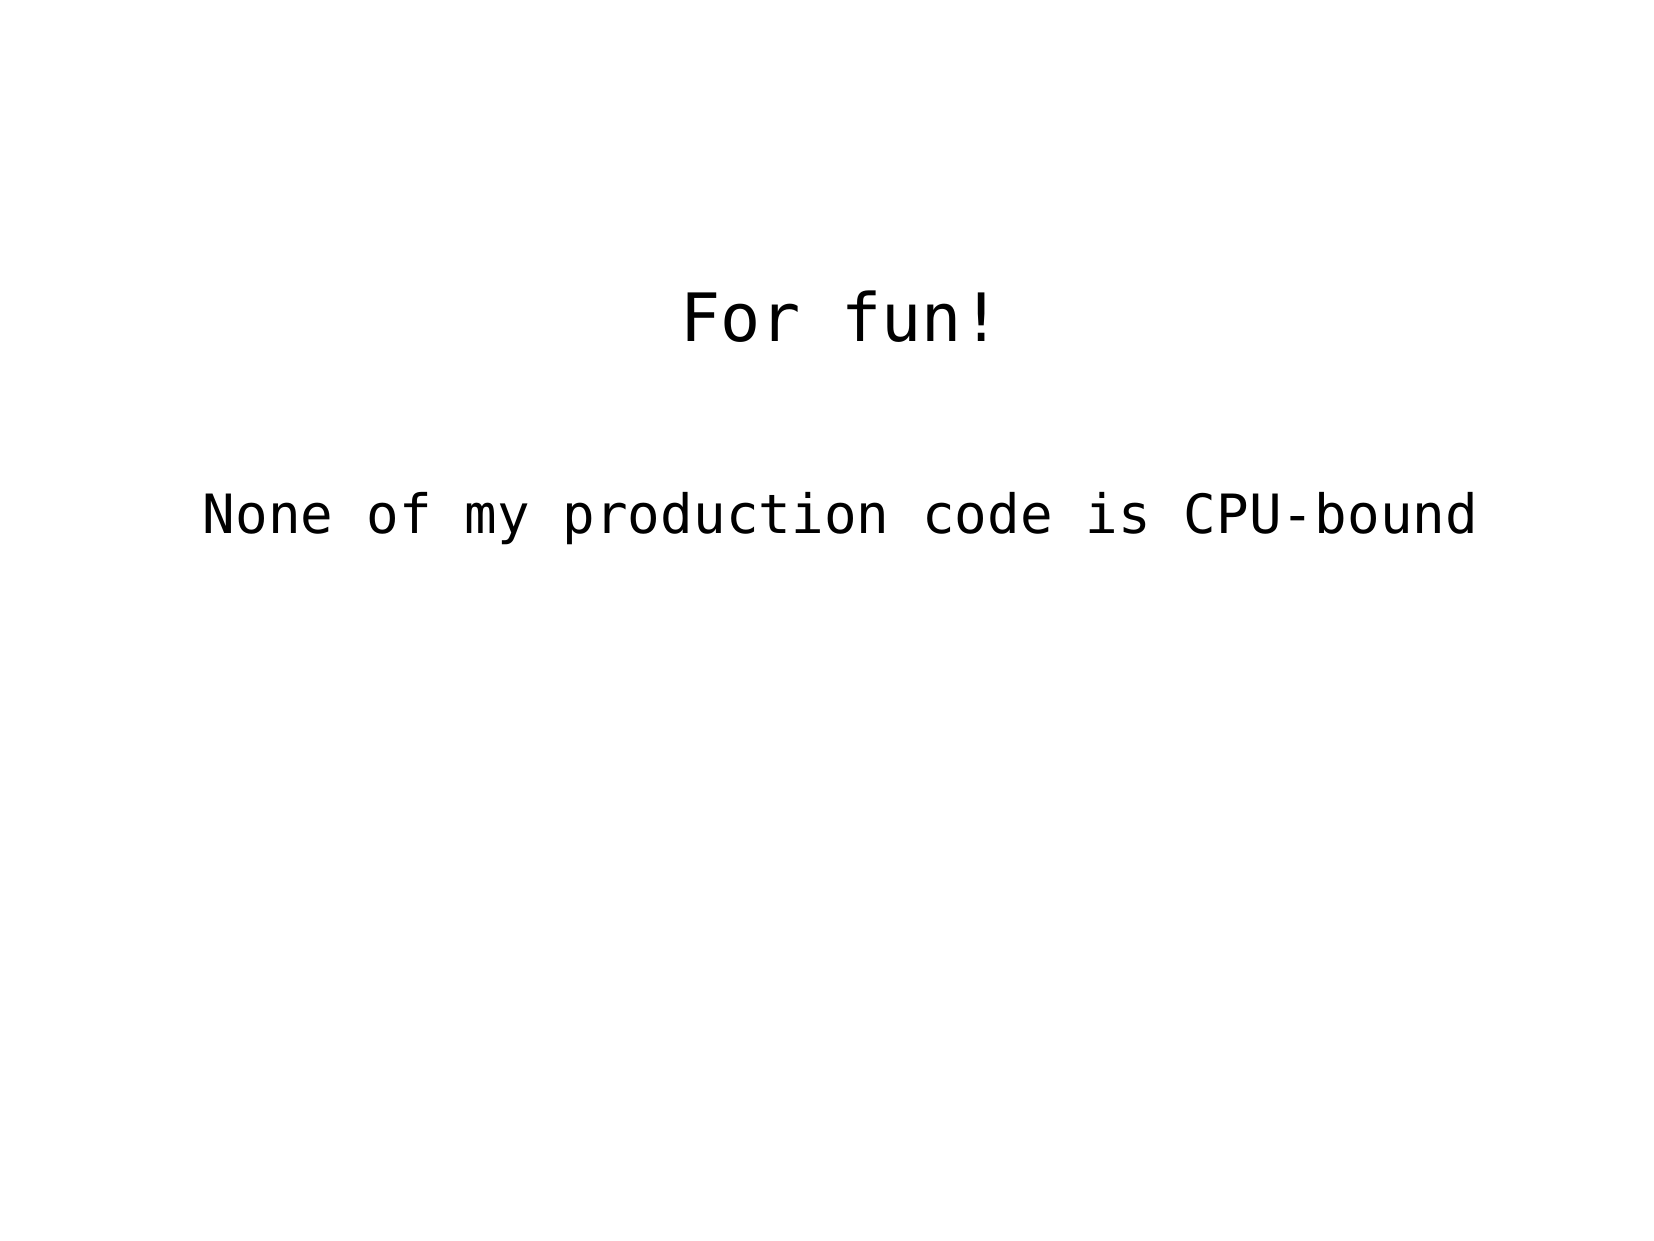

For fun!
None of my production code is CPU-bound